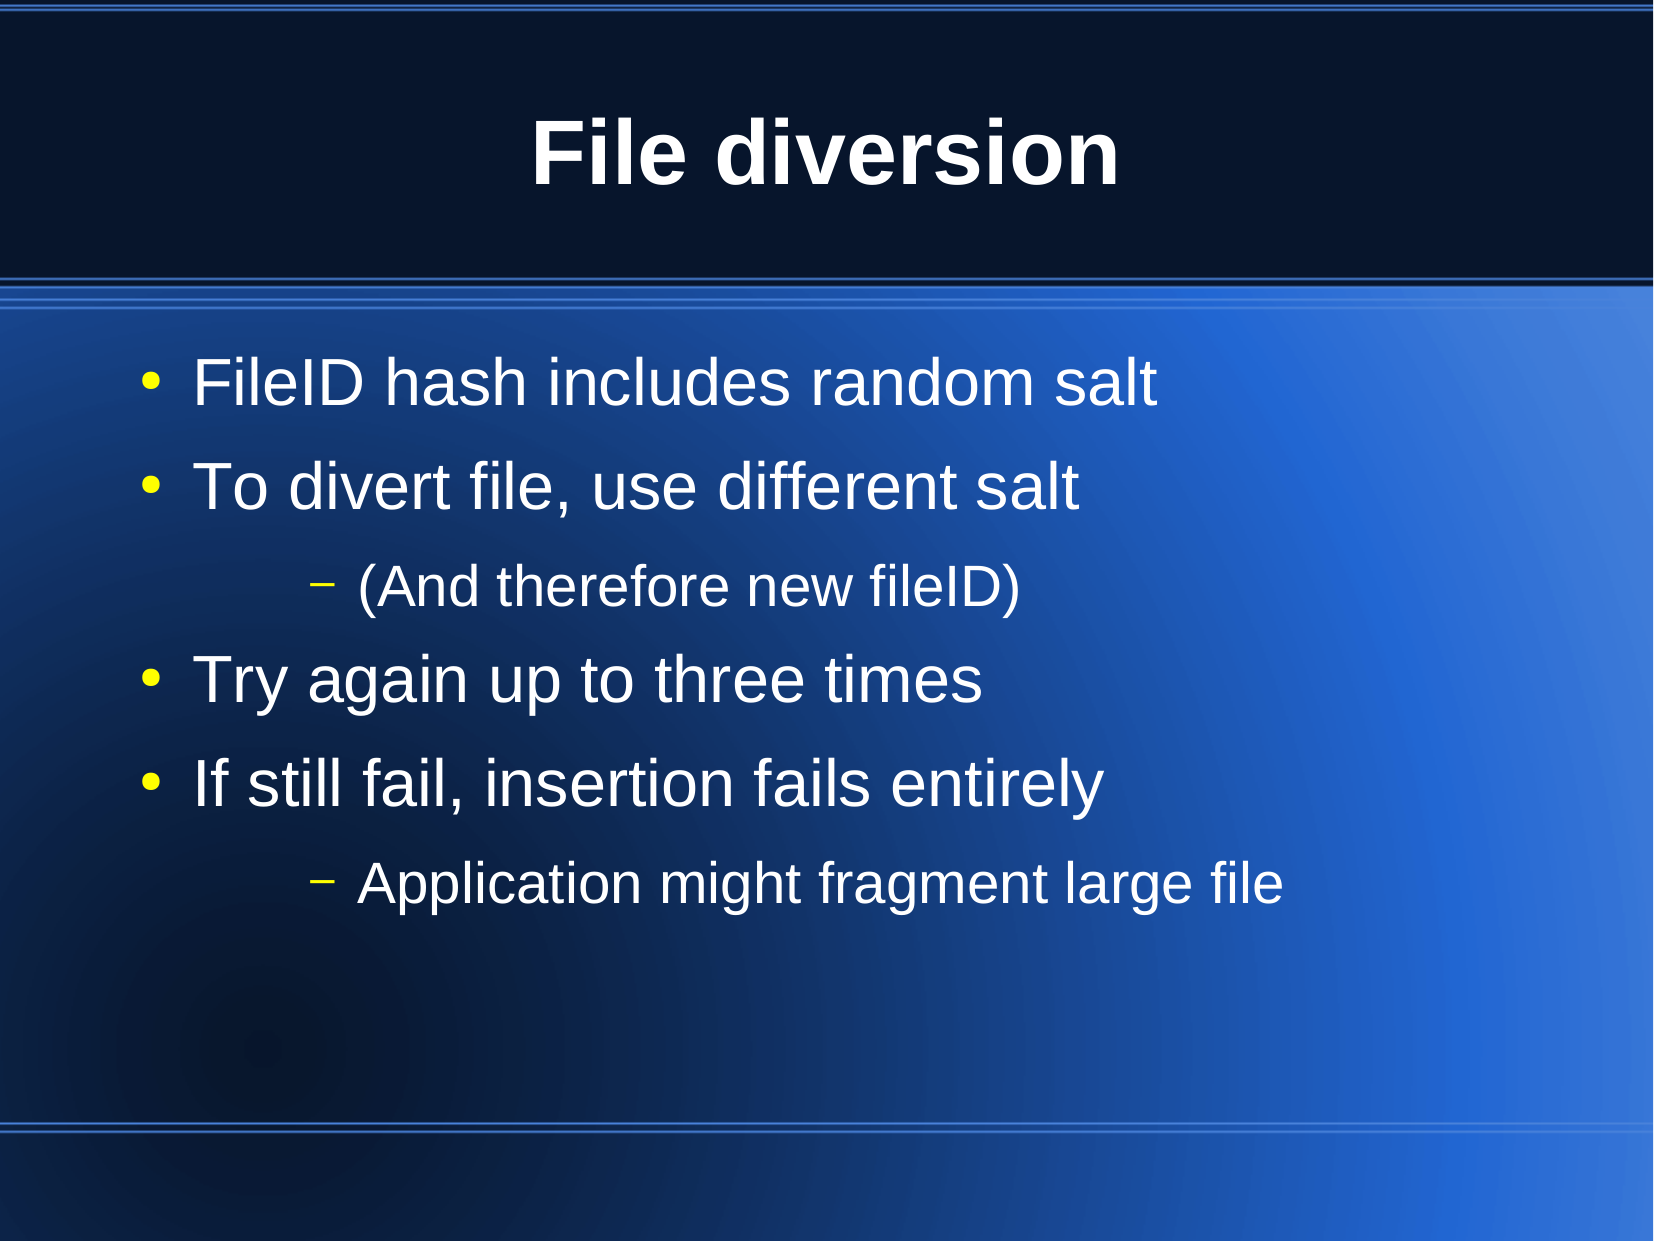

# File diversion
FileID hash includes random salt
To divert file, use different salt
(And therefore new fileID)
Try again up to three times
If still fail, insertion fails entirely
Application might fragment large file